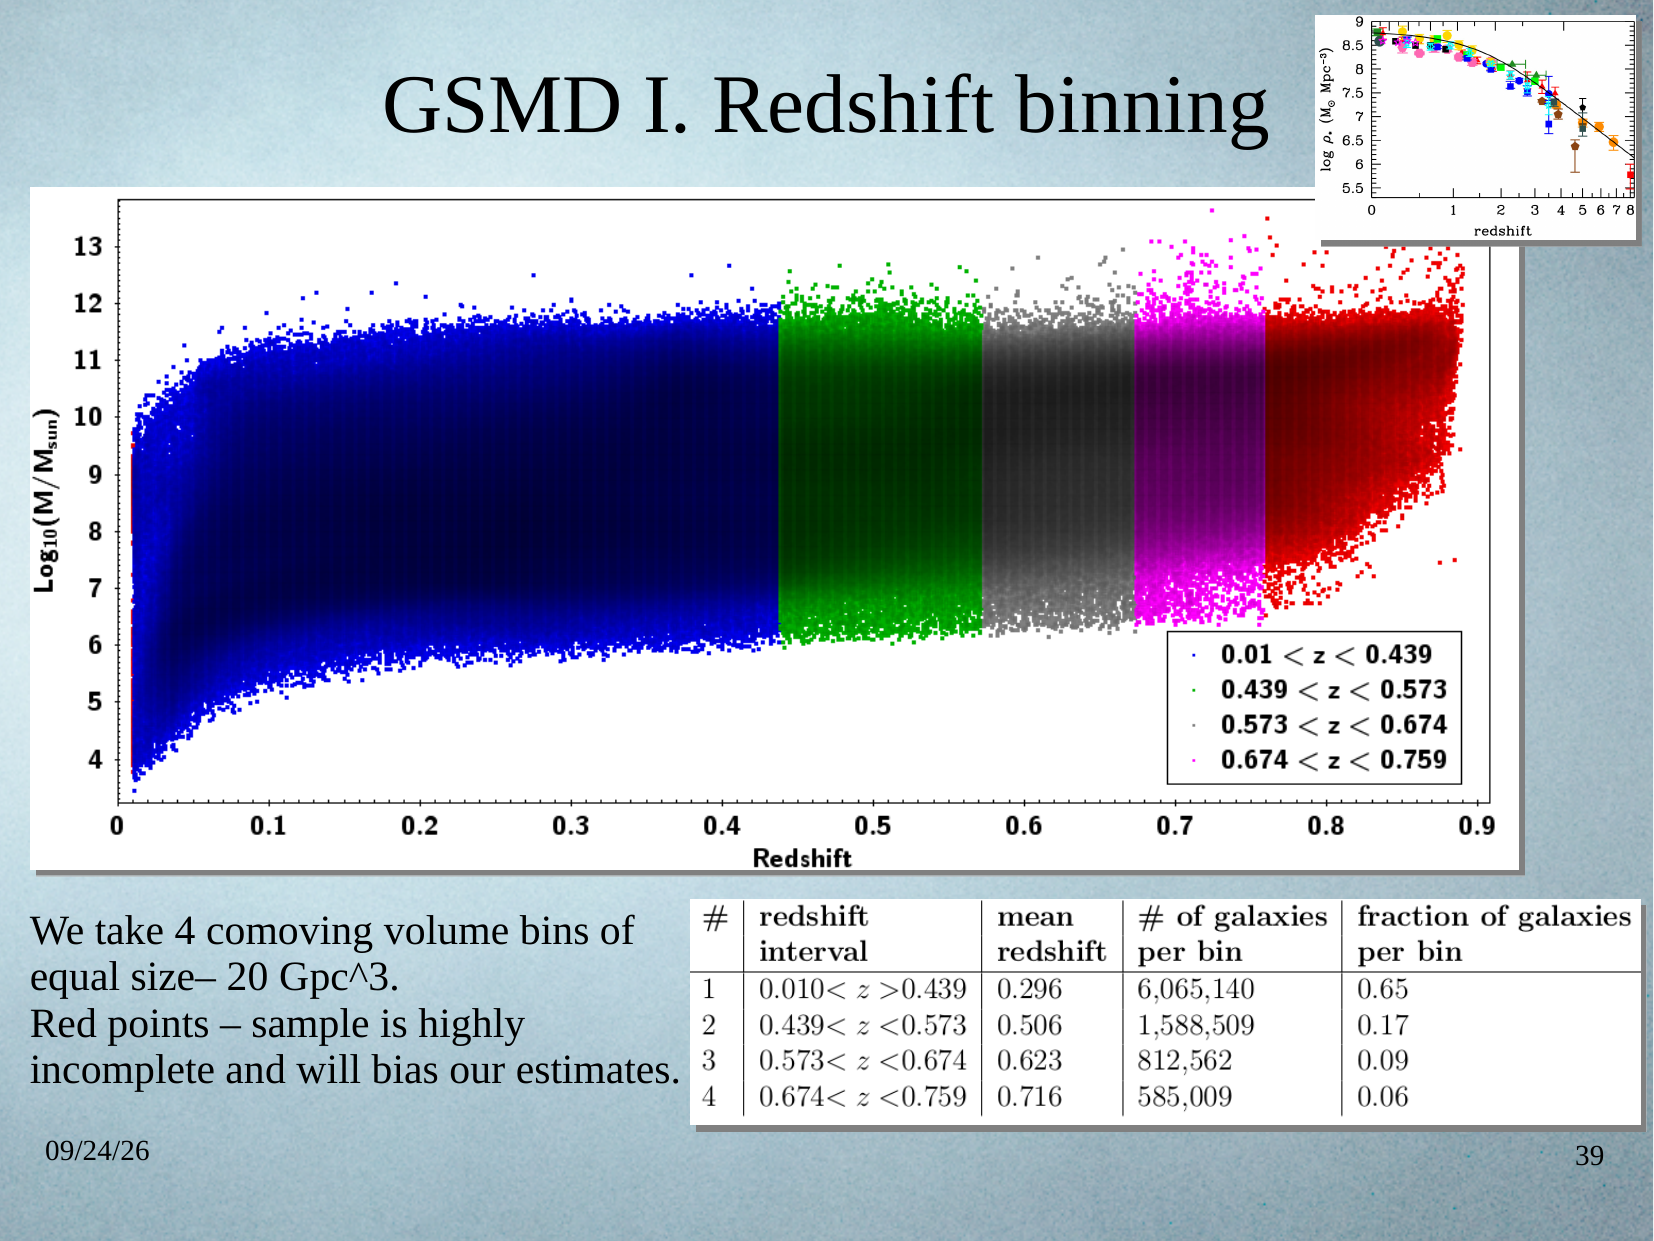

# GSMD I. Redshift binning
We take 4 comoving volume bins of equal size– 20 Gpc^3.
Red points – sample is highly incomplete and will bias our estimates.
39